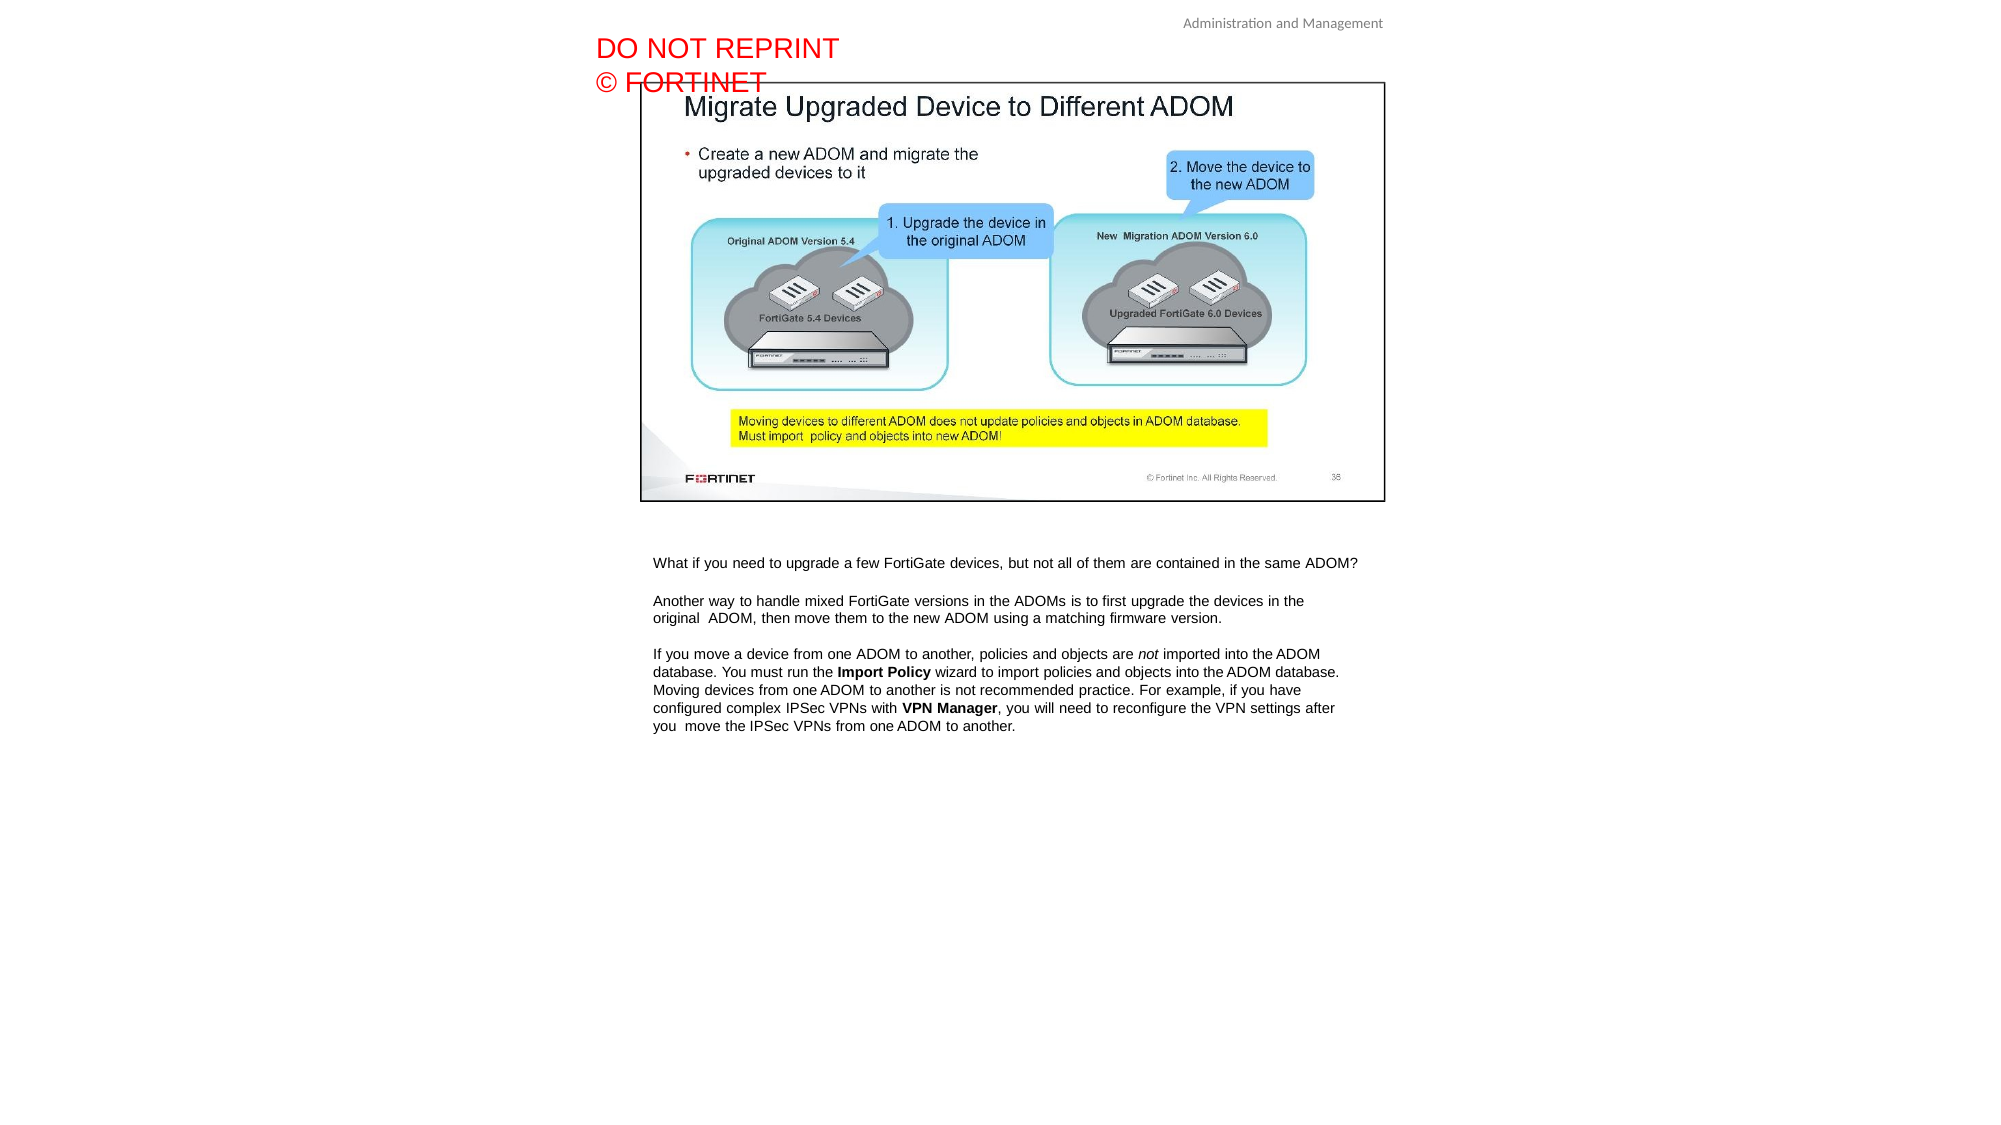

Administration and Management
DO NOT REPRINT
© FORTINET
What if you need to upgrade a few FortiGate devices, but not all of them are contained in the same ADOM?
Another way to handle mixed FortiGate versions in the ADOMs is to first upgrade the devices in the original ADOM, then move them to the new ADOM using a matching firmware version.
If you move a device from one ADOM to another, policies and objects are not imported into the ADOM database. You must run the Import Policy wizard to import policies and objects into the ADOM database. Moving devices from one ADOM to another is not recommended practice. For example, if you have configured complex IPSec VPNs with VPN Manager, you will need to reconfigure the VPN settings after you move the IPSec VPNs from one ADOM to another.
FortiManager 6.2 Study Guide
1